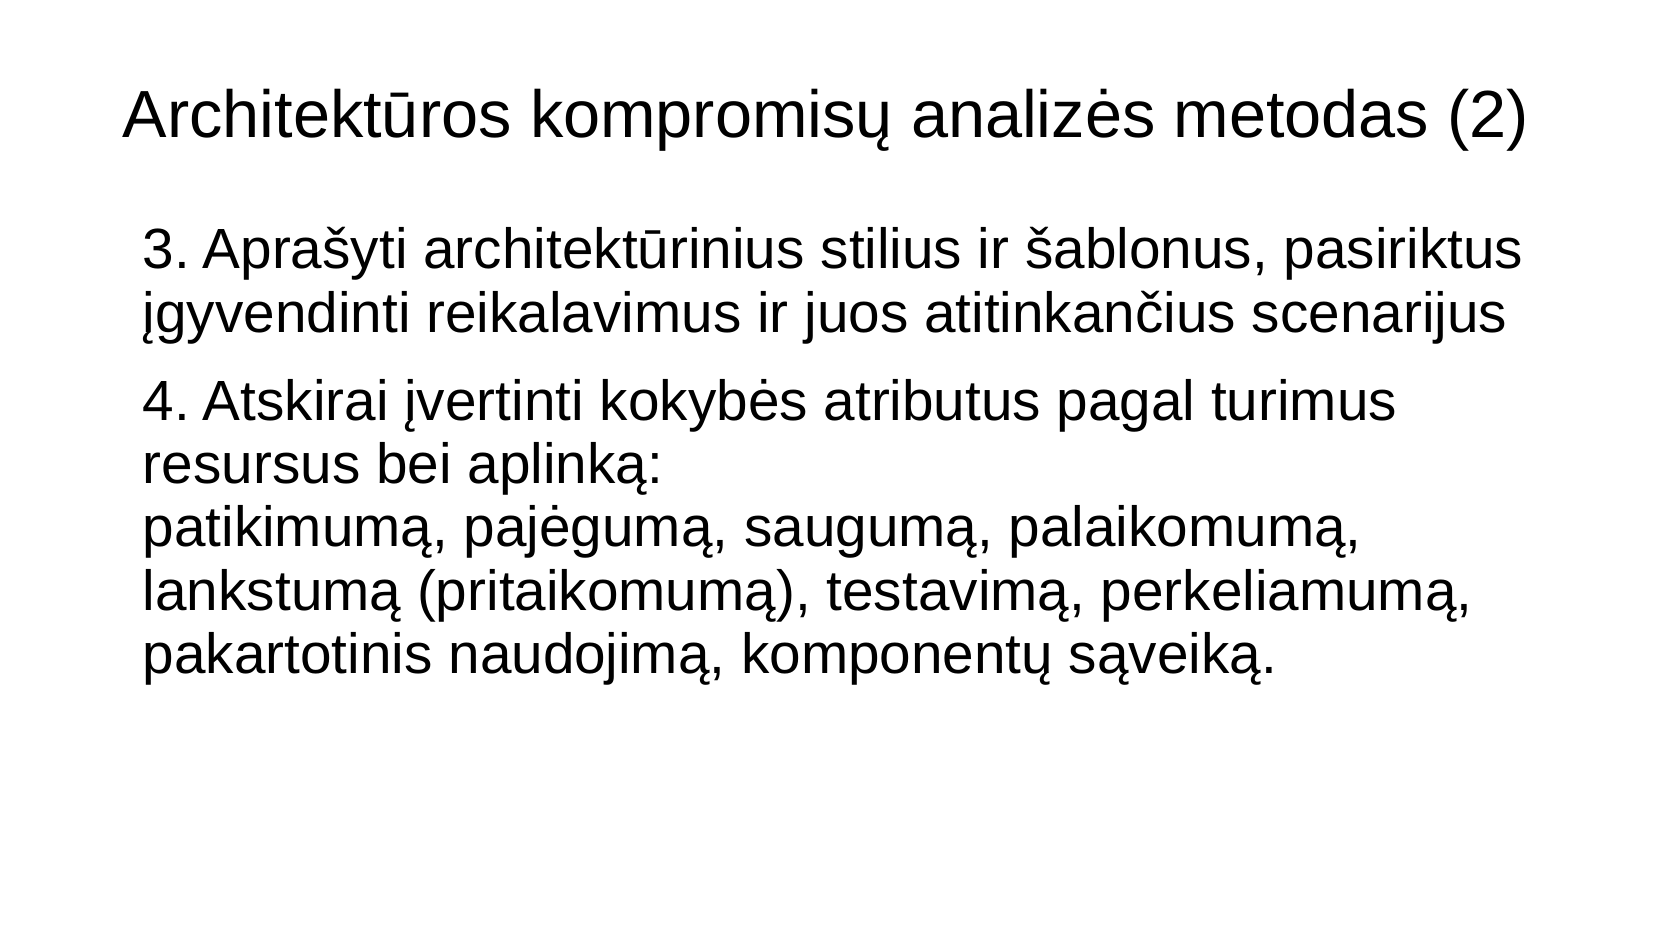

# Architektūros kompromisų analizės metodas (2)
3. Aprašyti architektūrinius stilius ir šablonus, pasiriktus įgyvendinti reikalavimus ir juos atitinkančius scenarijus
4. Atskirai įvertinti kokybės atributus pagal turimus resursus bei aplinką:
patikimumą, pajėgumą, saugumą, palaikomumą, lankstumą (pritaikomumą), testavimą, perkeliamumą, pakartotinis naudojimą, komponentų sąveiką.